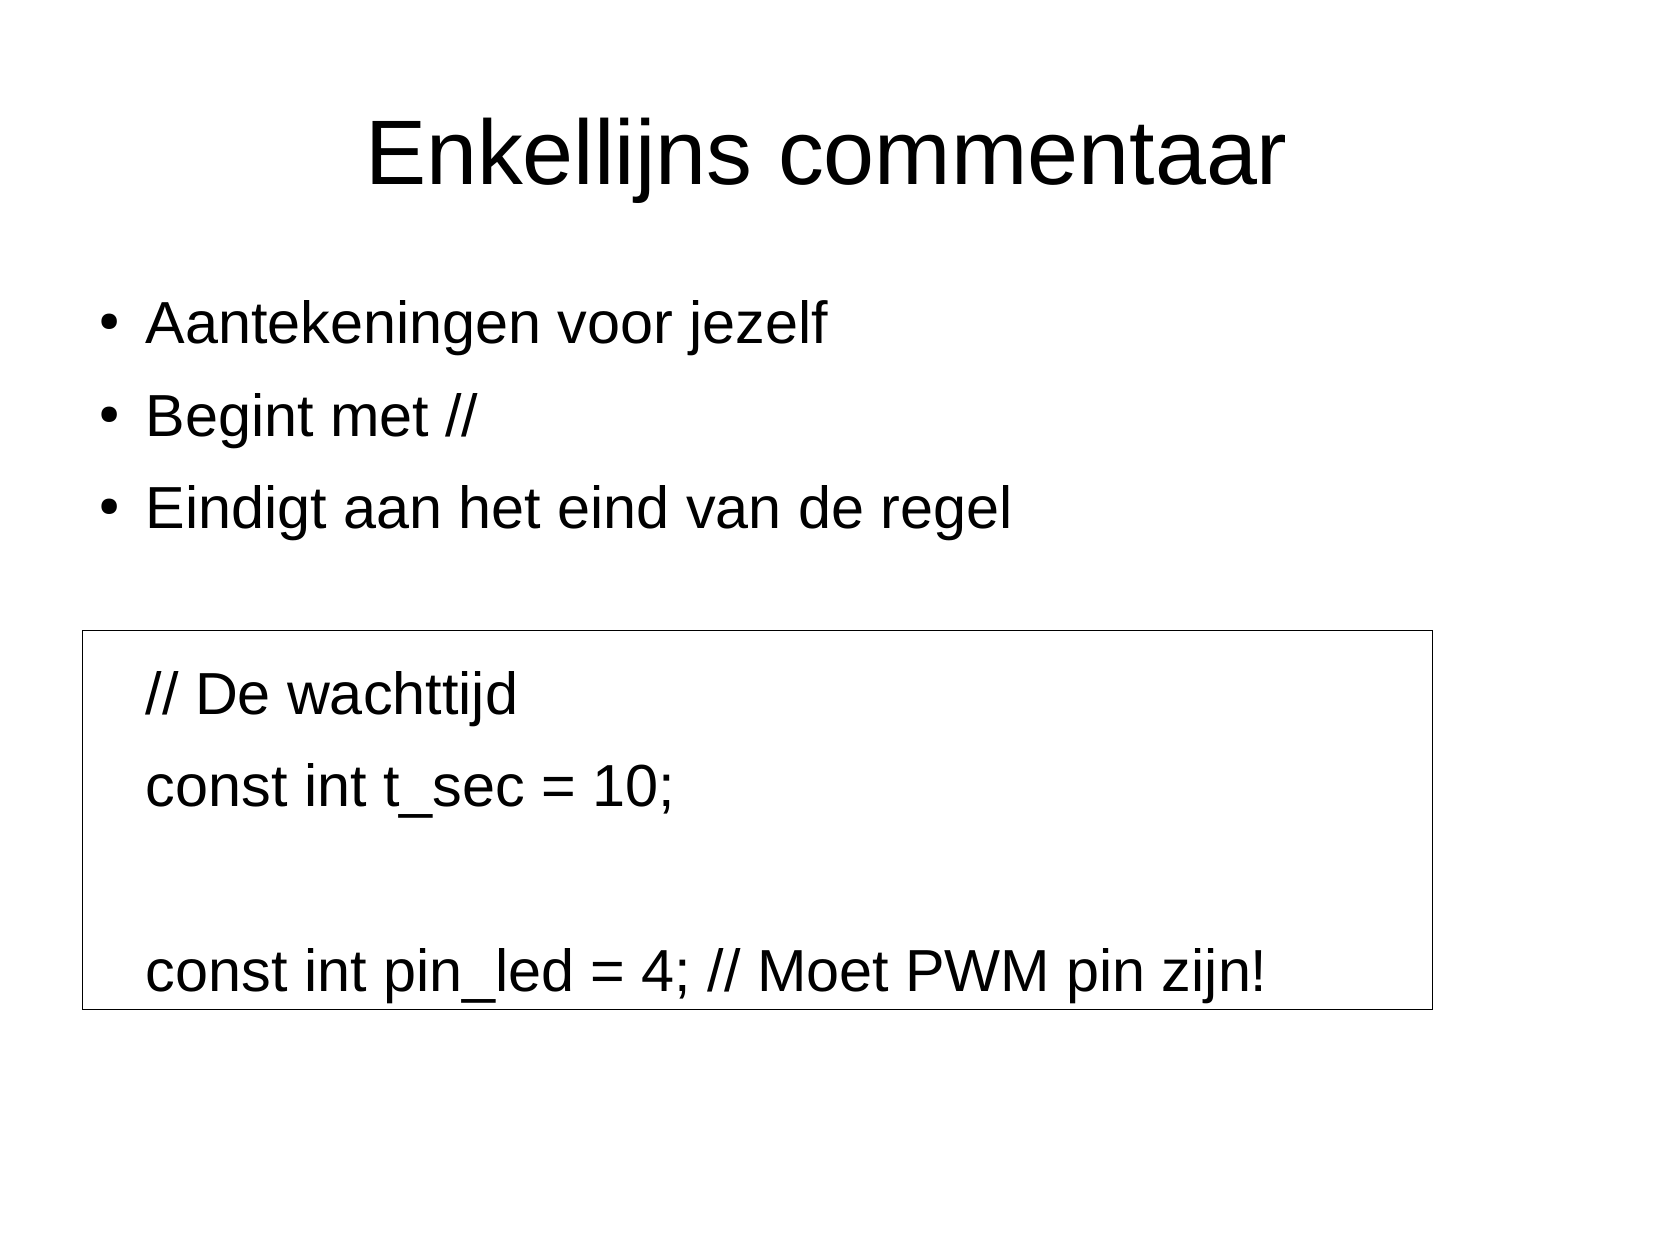

# Enkellijns commentaar
Aantekeningen voor jezelf
Begint met //
Eindigt aan het eind van de regel
// De wachttijd
const int t_sec = 10;
const int pin_led = 4; // Moet PWM pin zijn!